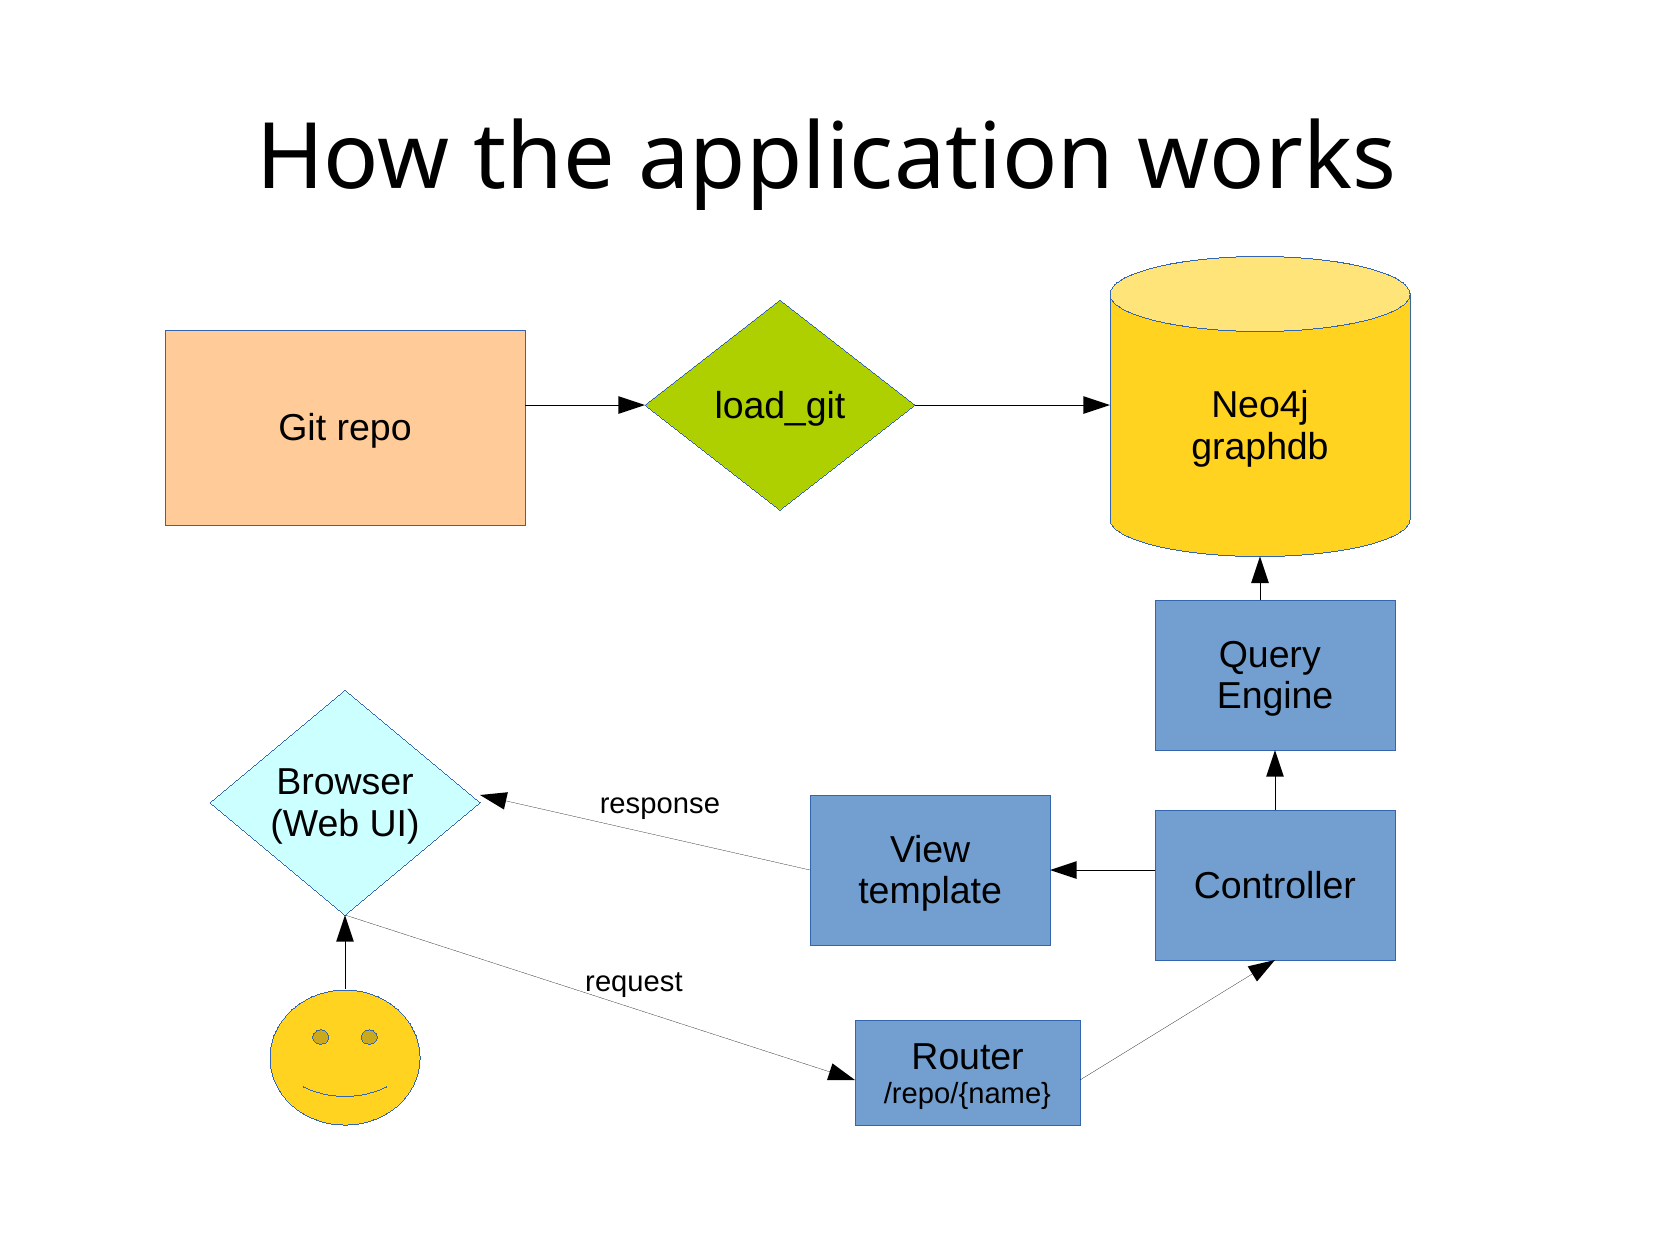

# How the application works
Neo4j
graphdb
load_git
Git repo
Query
Engine
Browser
(Web UI)
response
View
template
Controller
request
Router
/repo/{name}